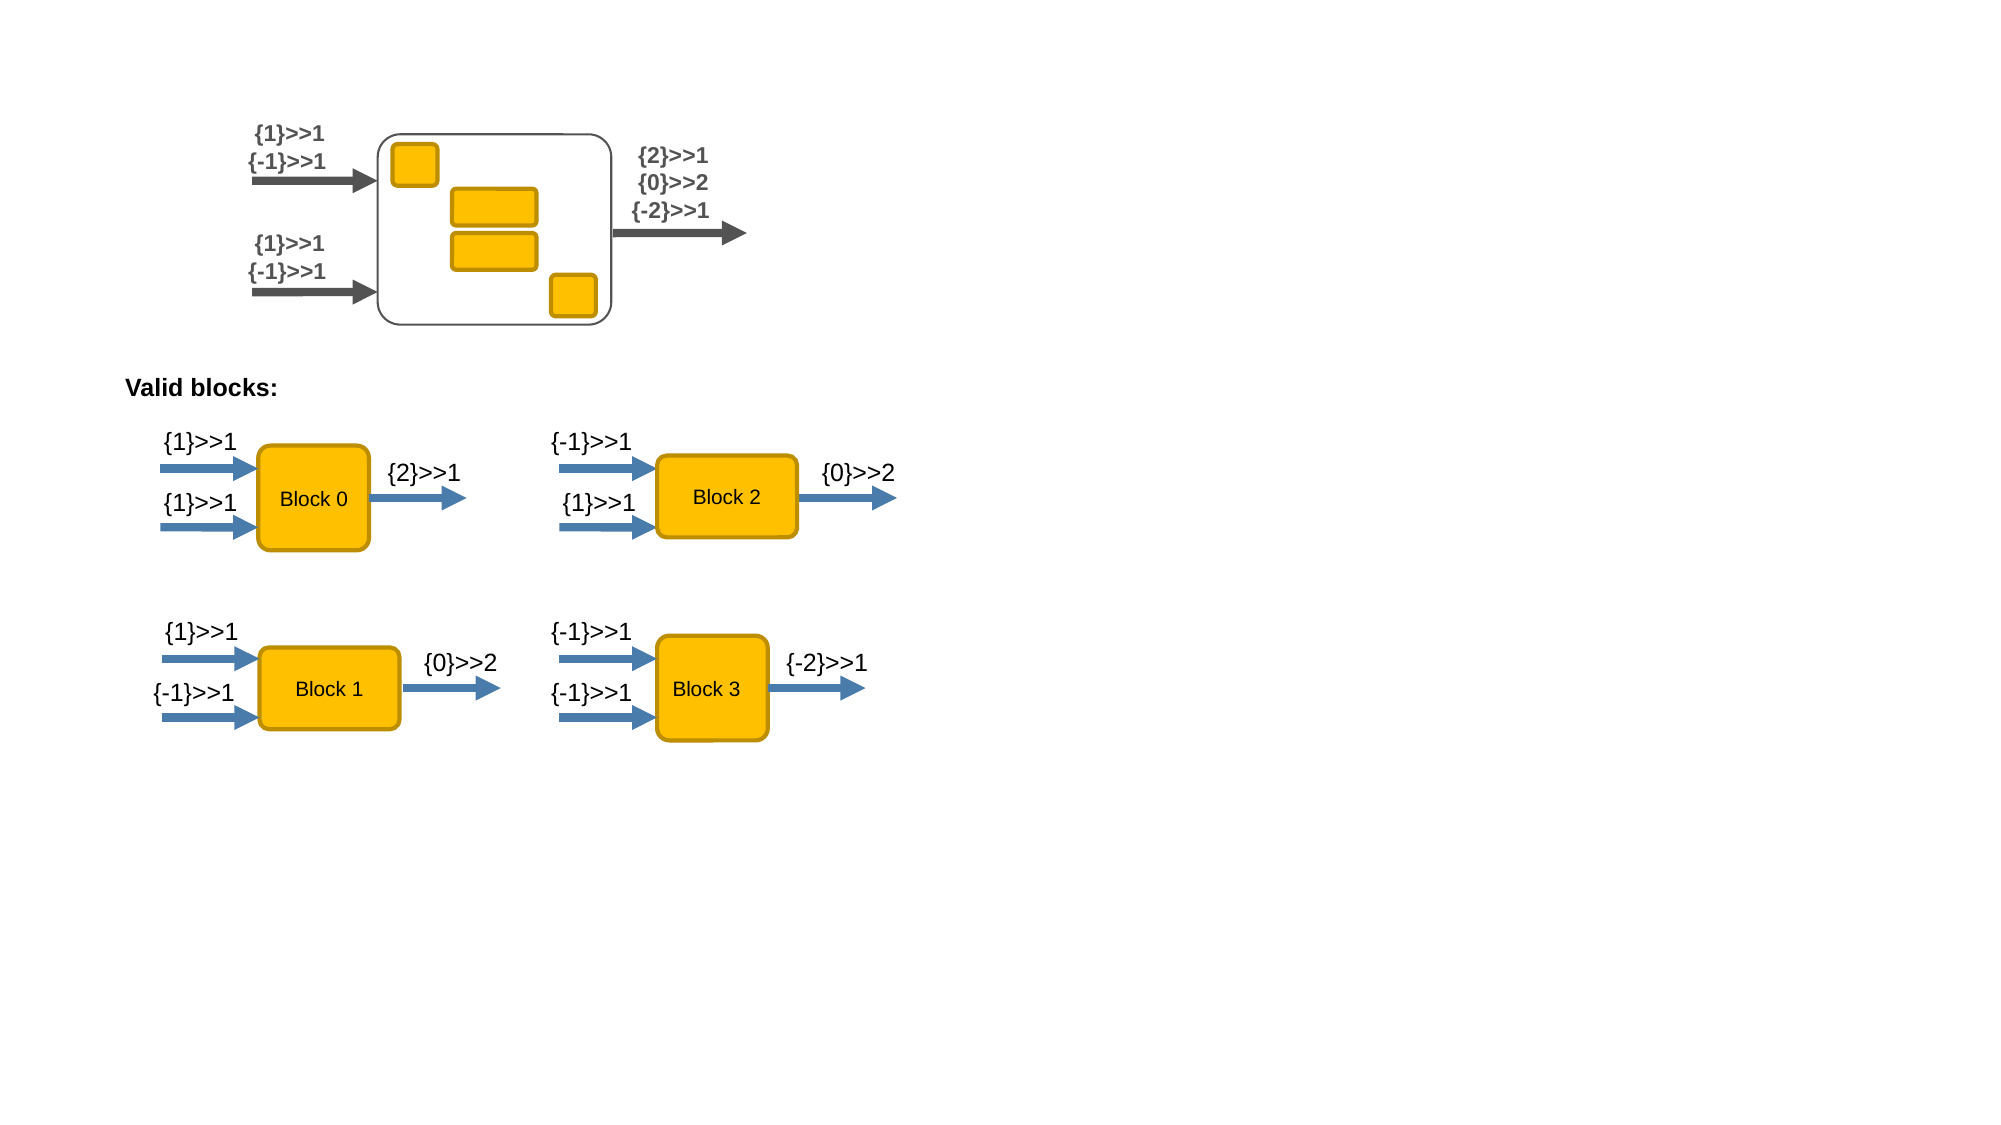

{1}>>1
 {-1}>>1
 {2}>>1
 {0}>>2
{-2}>>1
 {1}>>1
 {-1}>>1
Valid blocks:
{1}>>1
{-1}>>1
{2}>>1
{0}>>2
Block 2
Block 0
Block 2
{1}>>1
{1}>>1
{1}>>1
{-1}>>1
{0}>>2
{-2}>>1
Block 1
Block 3
{-1}>>1
{-1}>>1